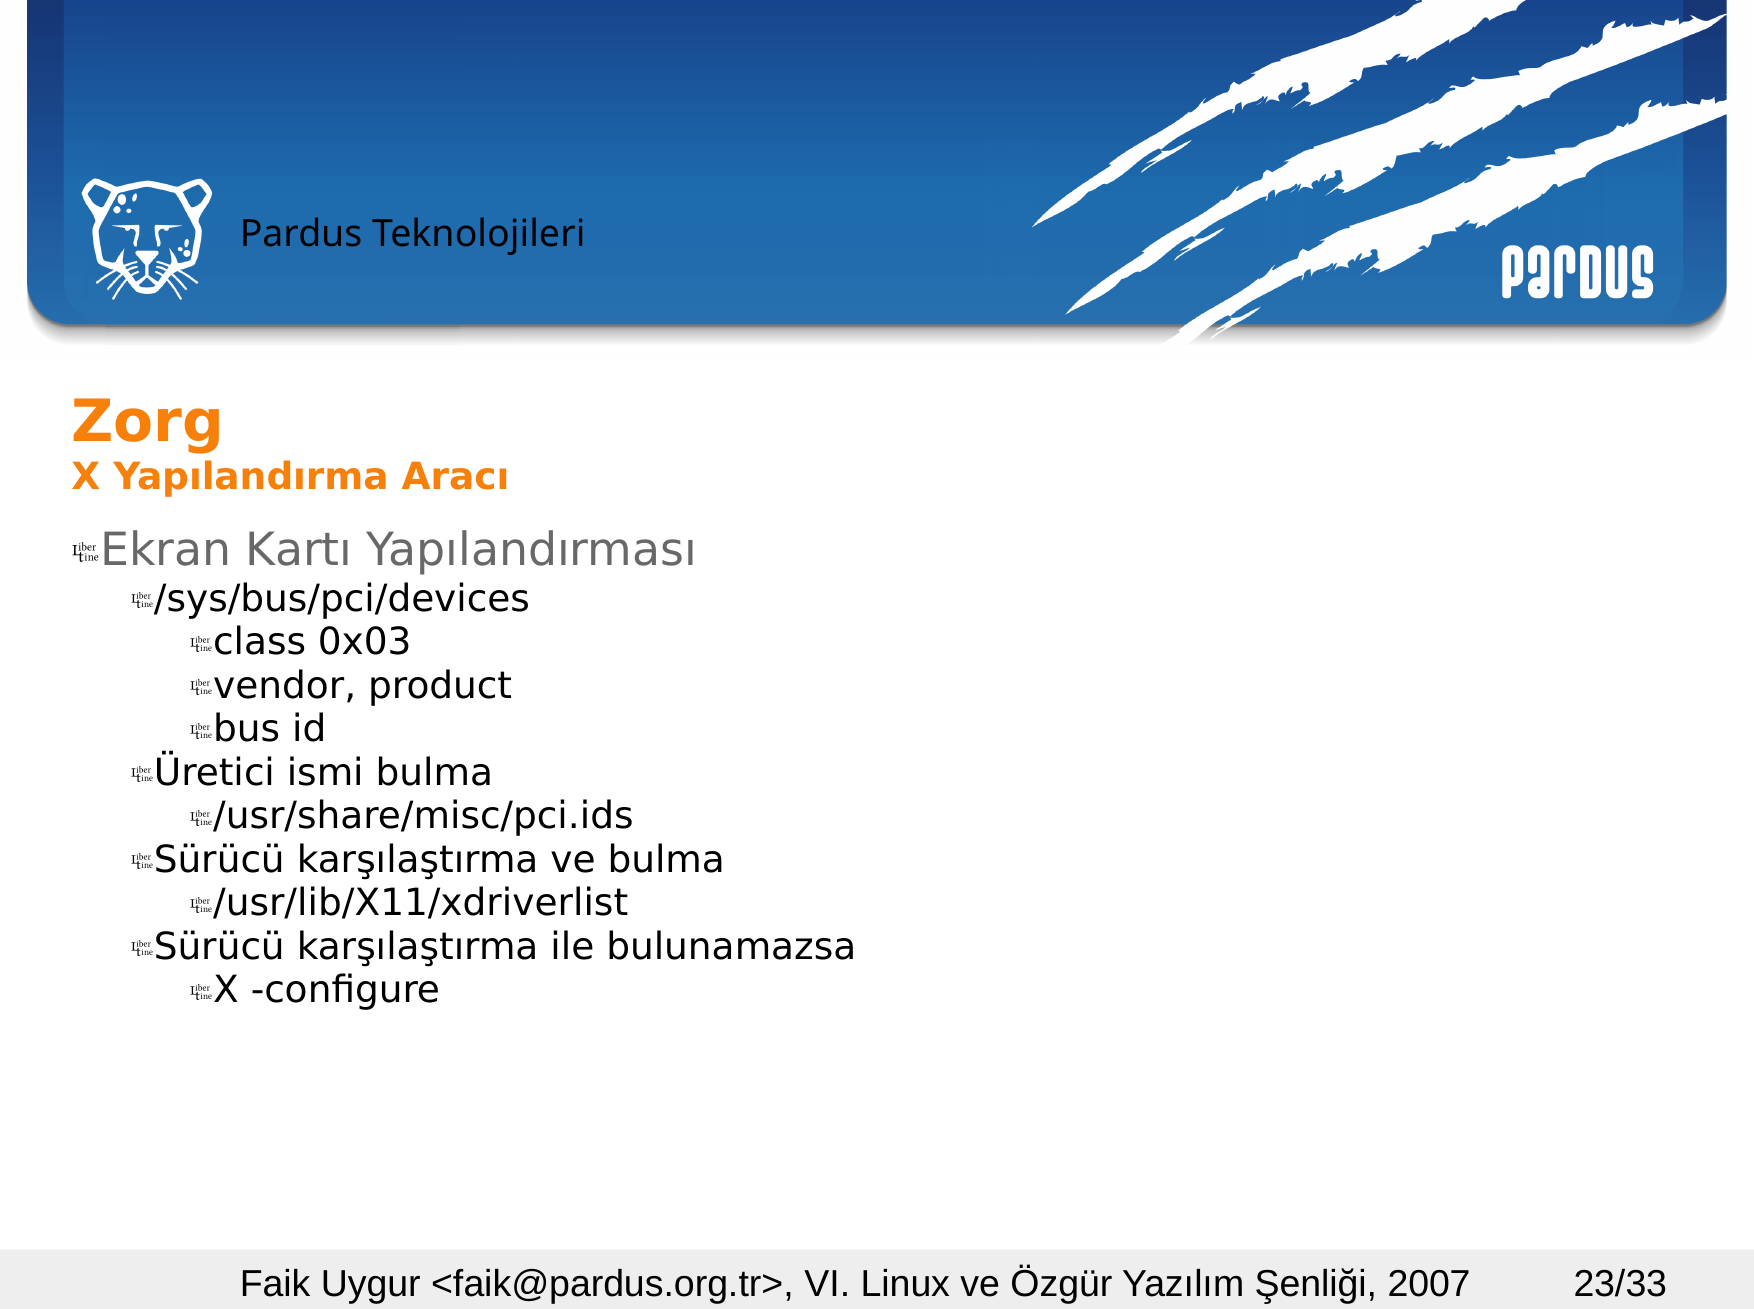

Zorg
X Yapılandırma Aracı
Ekran Kartı Yapılandırması
/sys/bus/pci/devices
class 0x03
vendor, product
bus id
Üretici ismi bulma
/usr/share/misc/pci.ids
Sürücü karşılaştırma ve bulma
/usr/lib/X11/xdriverlist
Sürücü karşılaştırma ile bulunamazsa
X -configure